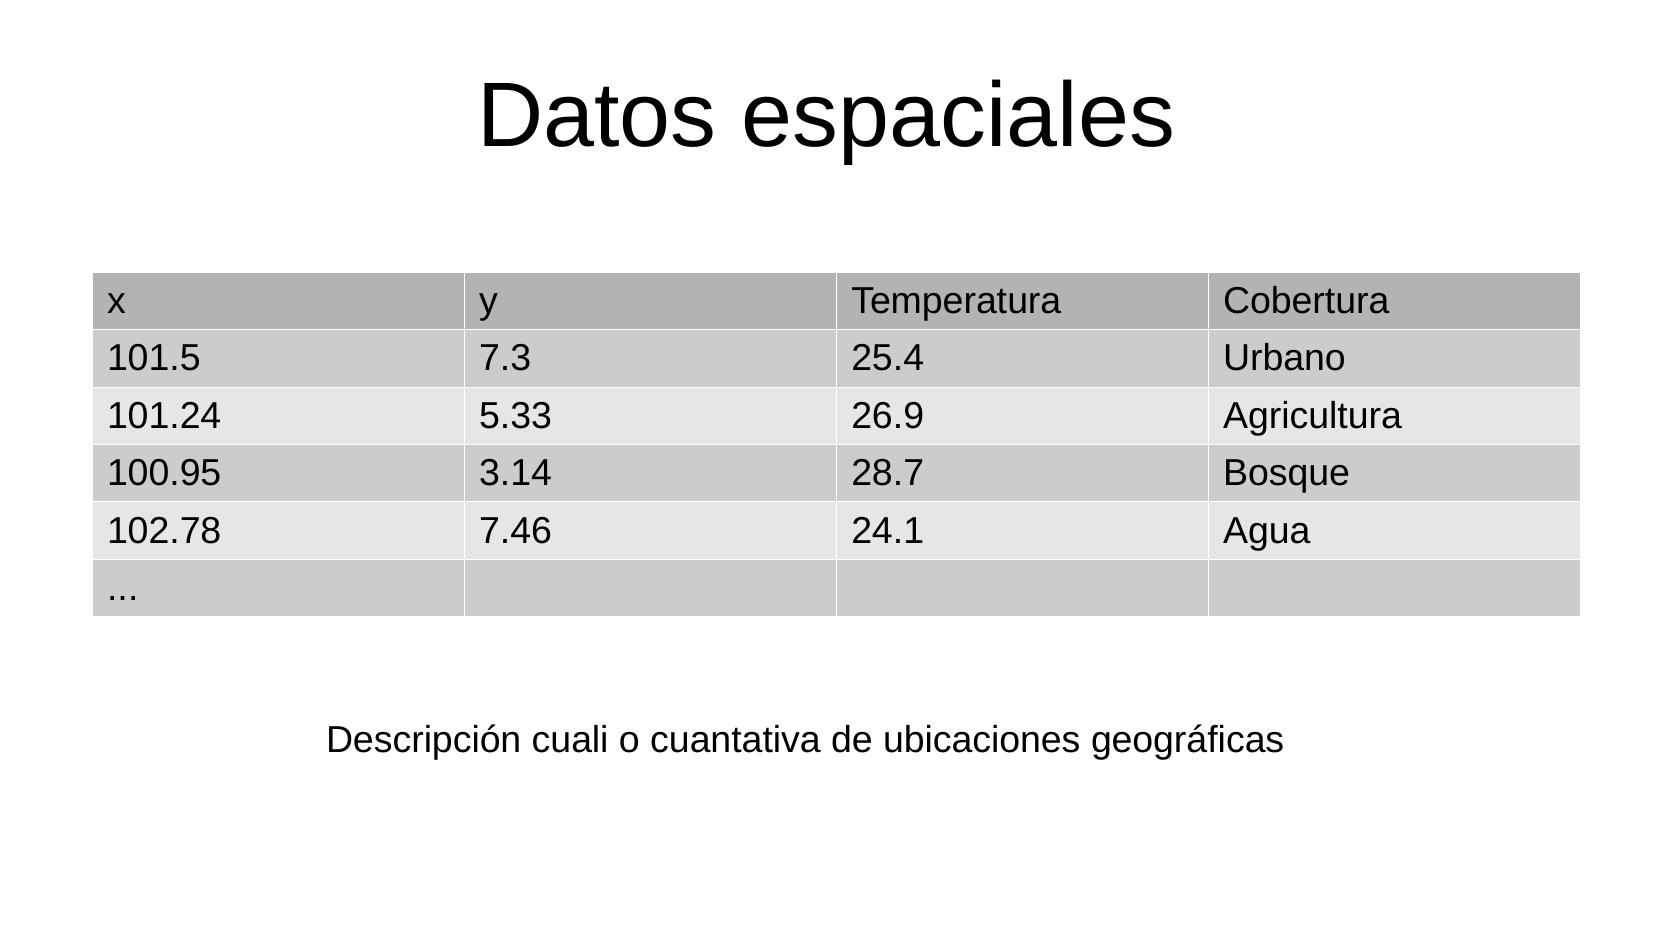

# Datos espaciales
| x | y | Temperatura | Cobertura |
| --- | --- | --- | --- |
| 101.5 | 7.3 | 25.4 | Urbano |
| 101.24 | 5.33 | 26.9 | Agricultura |
| 100.95 | 3.14 | 28.7 | Bosque |
| 102.78 | 7.46 | 24.1 | Agua |
| ... | | | |
Descripción cuali o cuantativa de ubicaciones geográficas